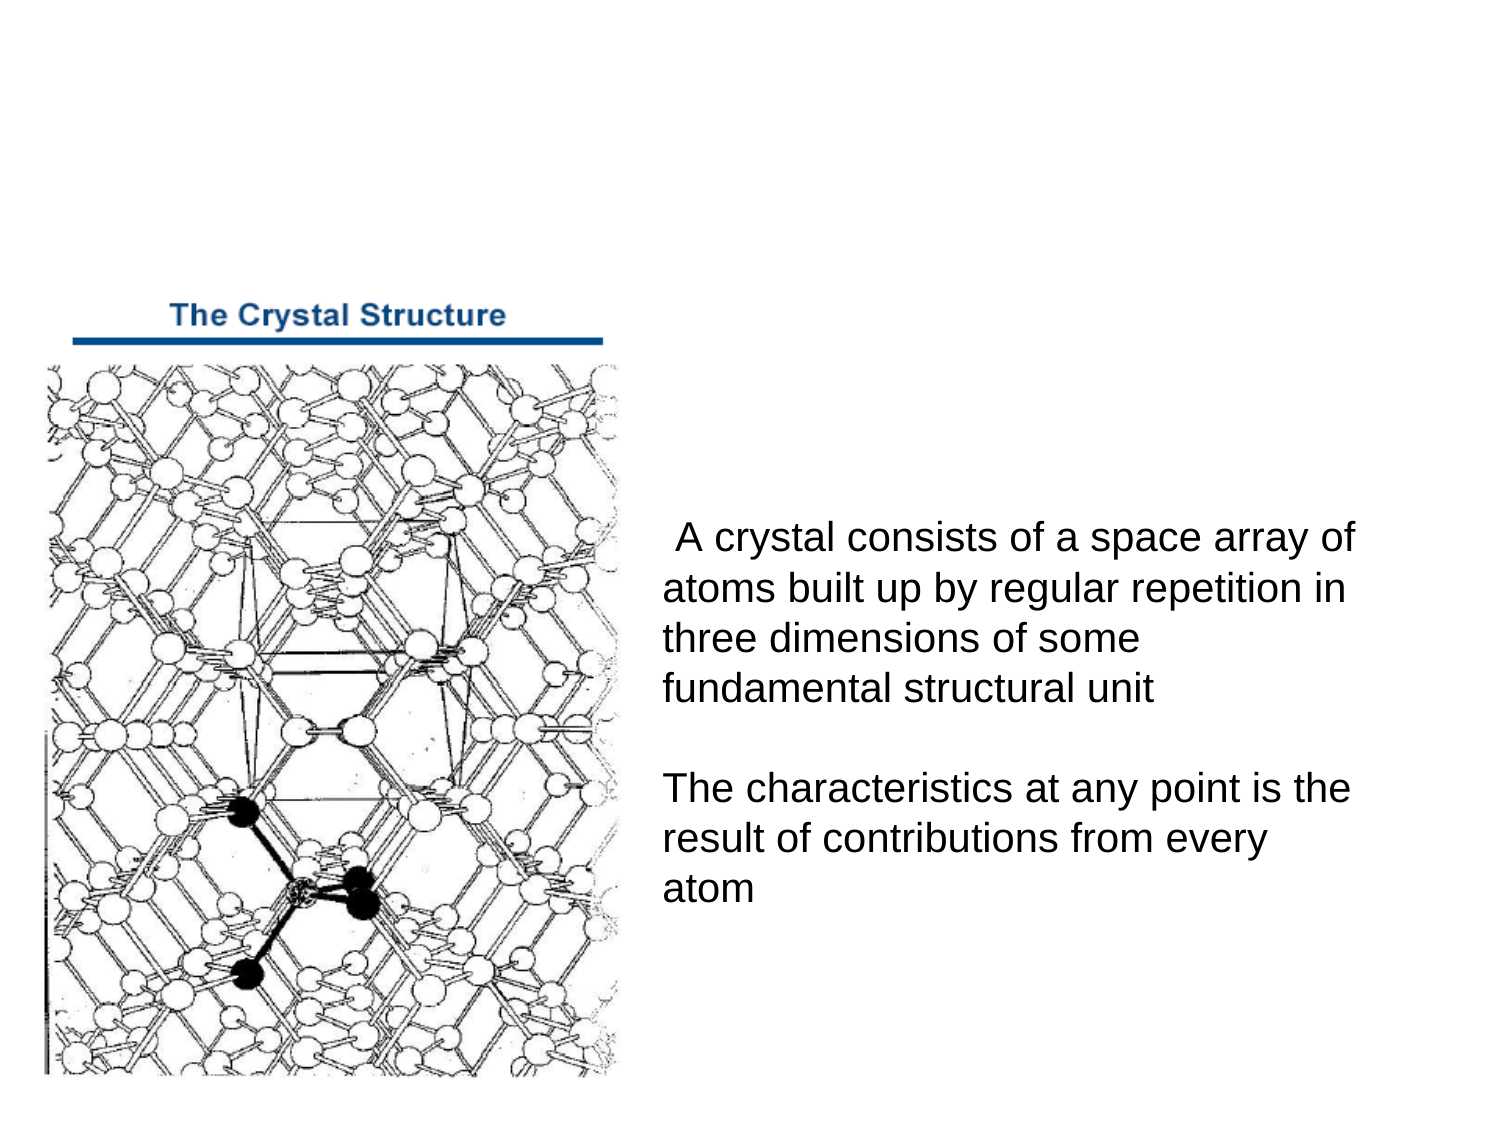

A crystal consists of a space array of atoms built up by regular repetition in three dimensions of some fundamental structural unit
The characteristics at any point is the result of contributions from every atom